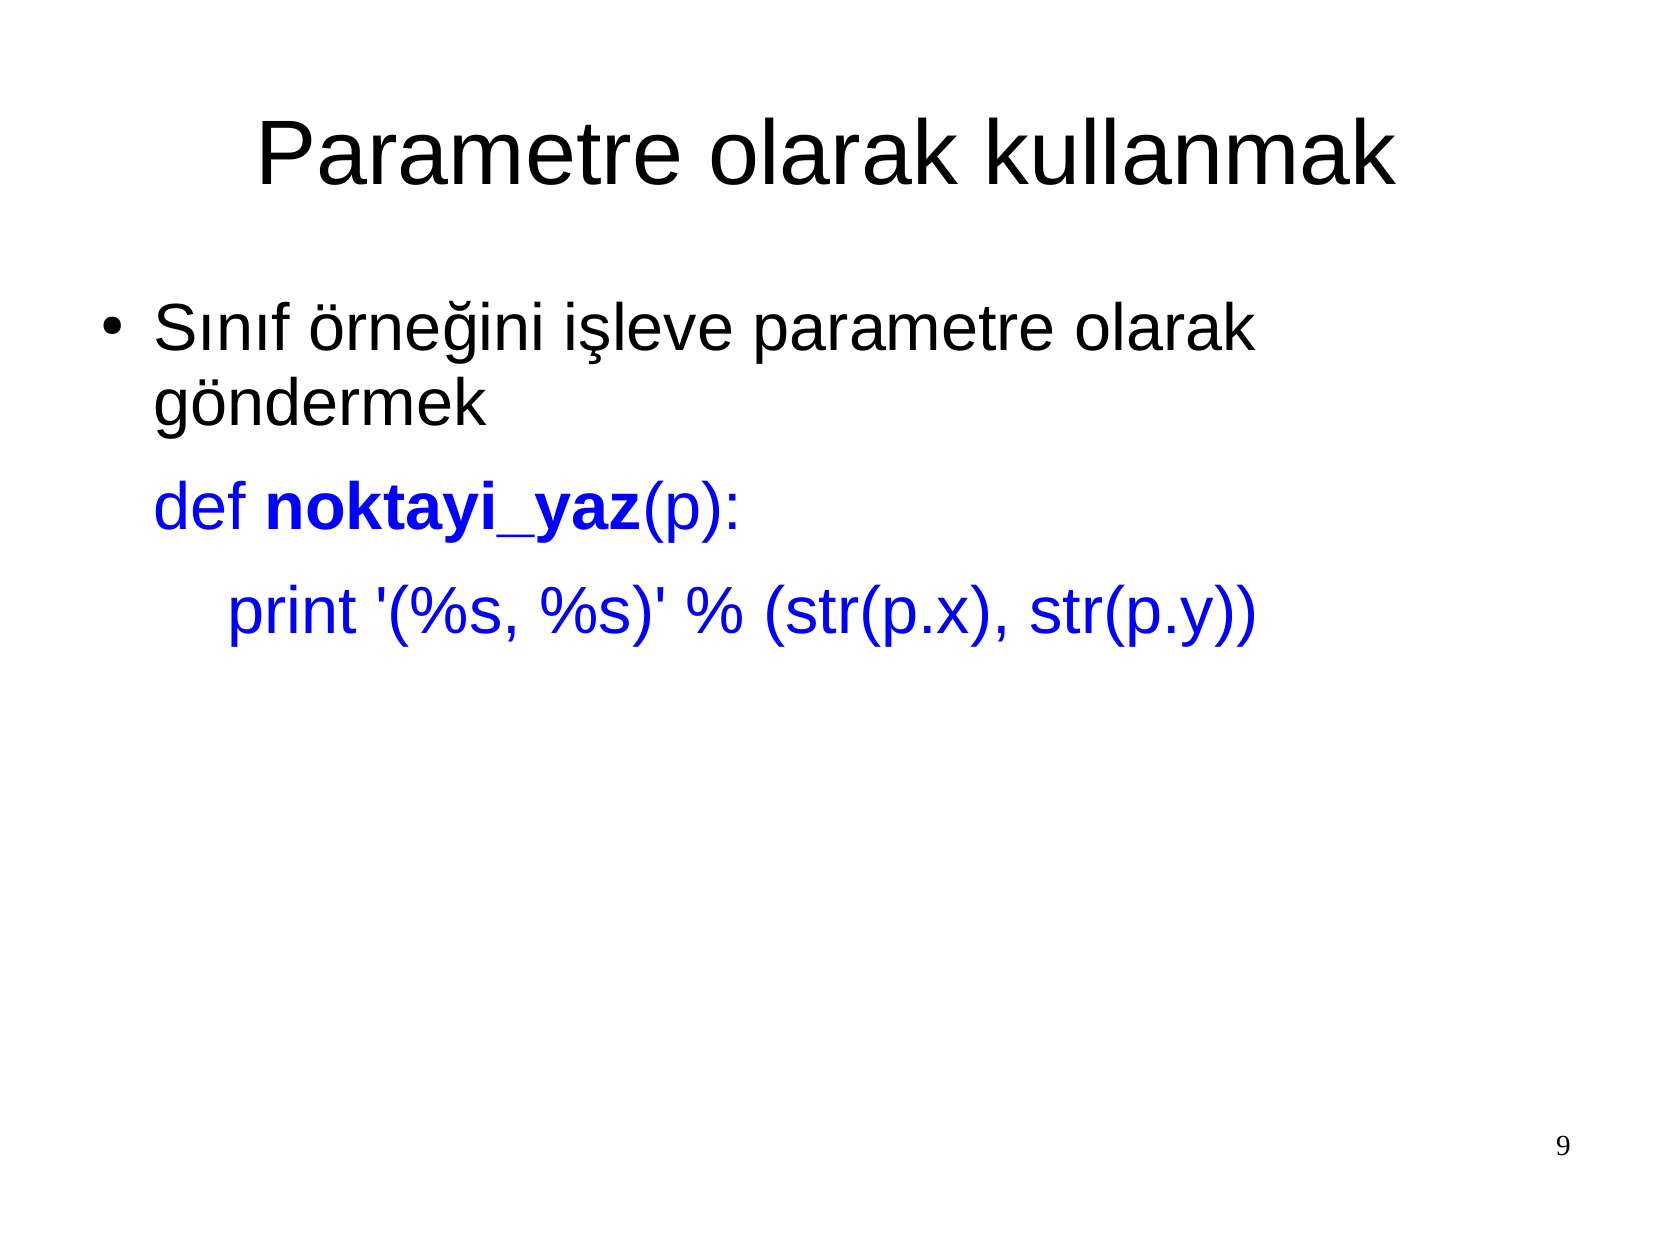

# Parametre olarak kullanmak
Sınıf örneğini işleve parametre olarak göndermek
def noktayi_yaz(p):
 	print '(%s, %s)' % (str(p.x), str(p.y))
9